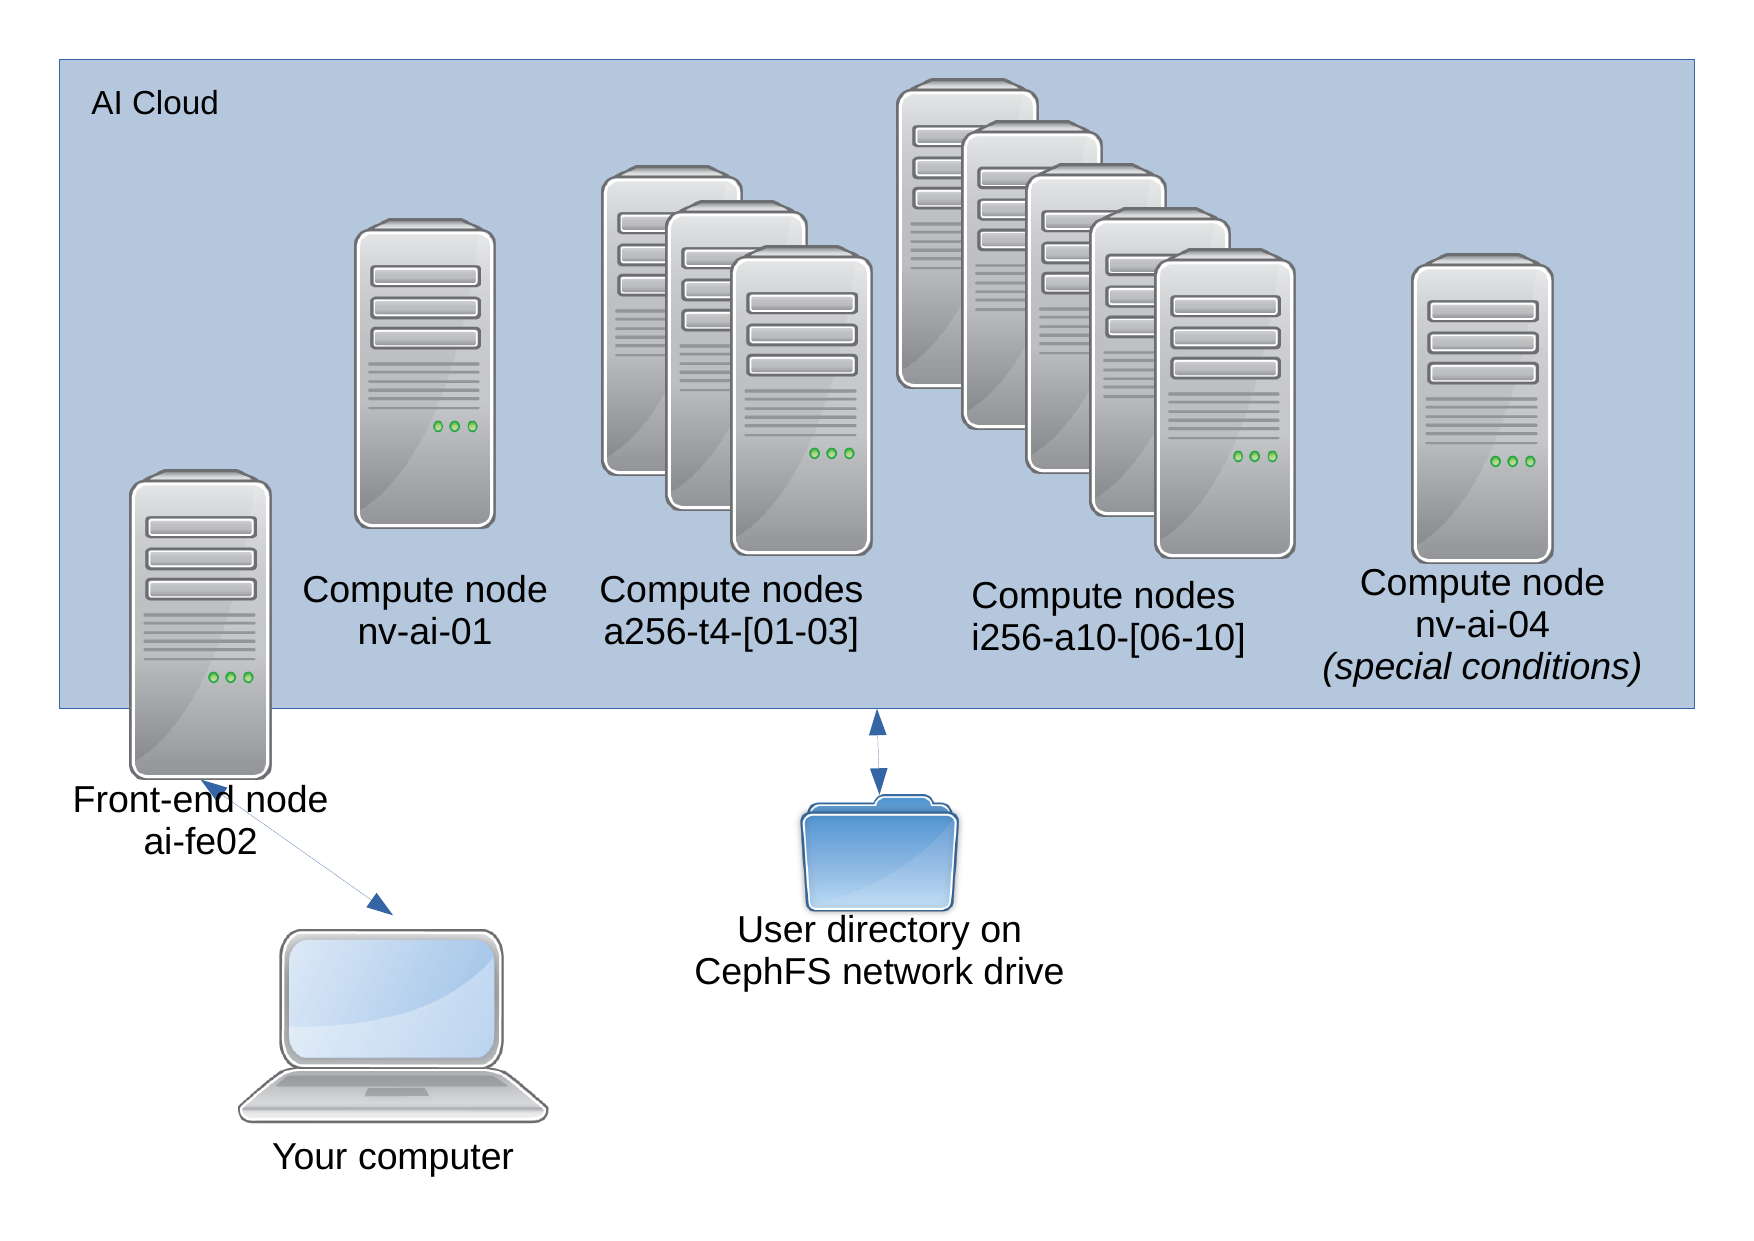

AI Cloud
Compute nodes
i256-a10-[06-10]
Compute nodes
a256-t4-[01-03]
Compute node
nv-ai-01
Compute node
nv-ai-04
(special conditions)
Front-end node
ai-fe02
User directory on
CephFS network drive
Your computer